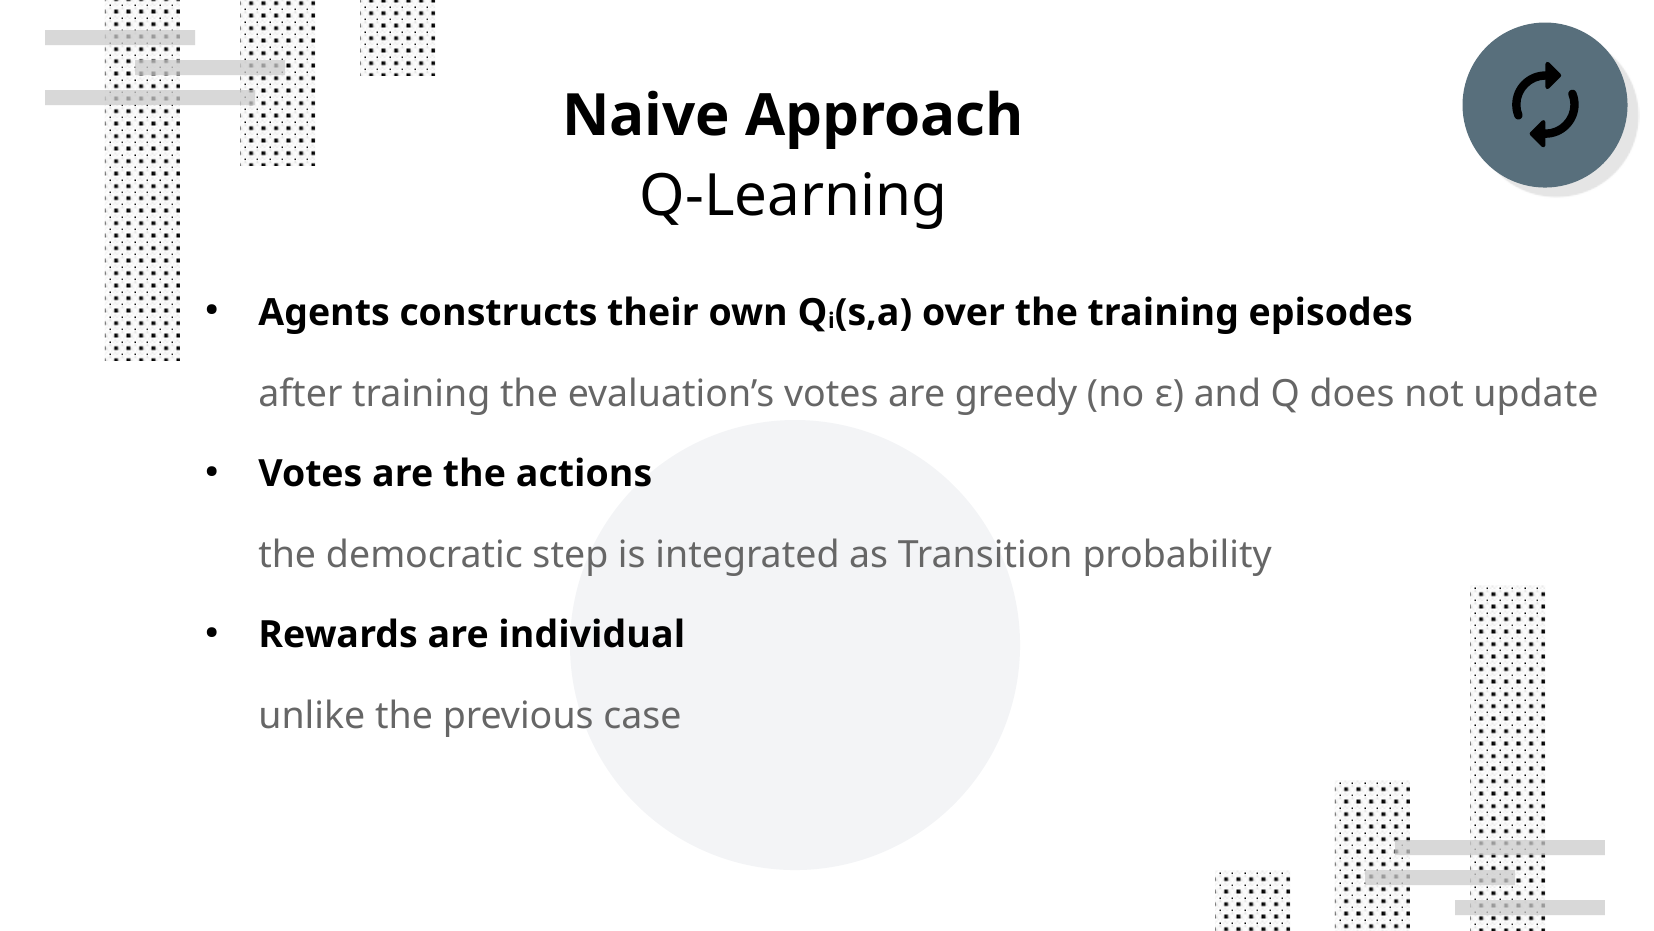

# Naive Approach Q-Learning
Agents constructs their own Qi(s,a) over the training episodes
after training the evaluation’s votes are greedy (no ε) and Q does not update
Votes are the actions
the democratic step is integrated as Transition probability
Rewards are individual
unlike the previous case